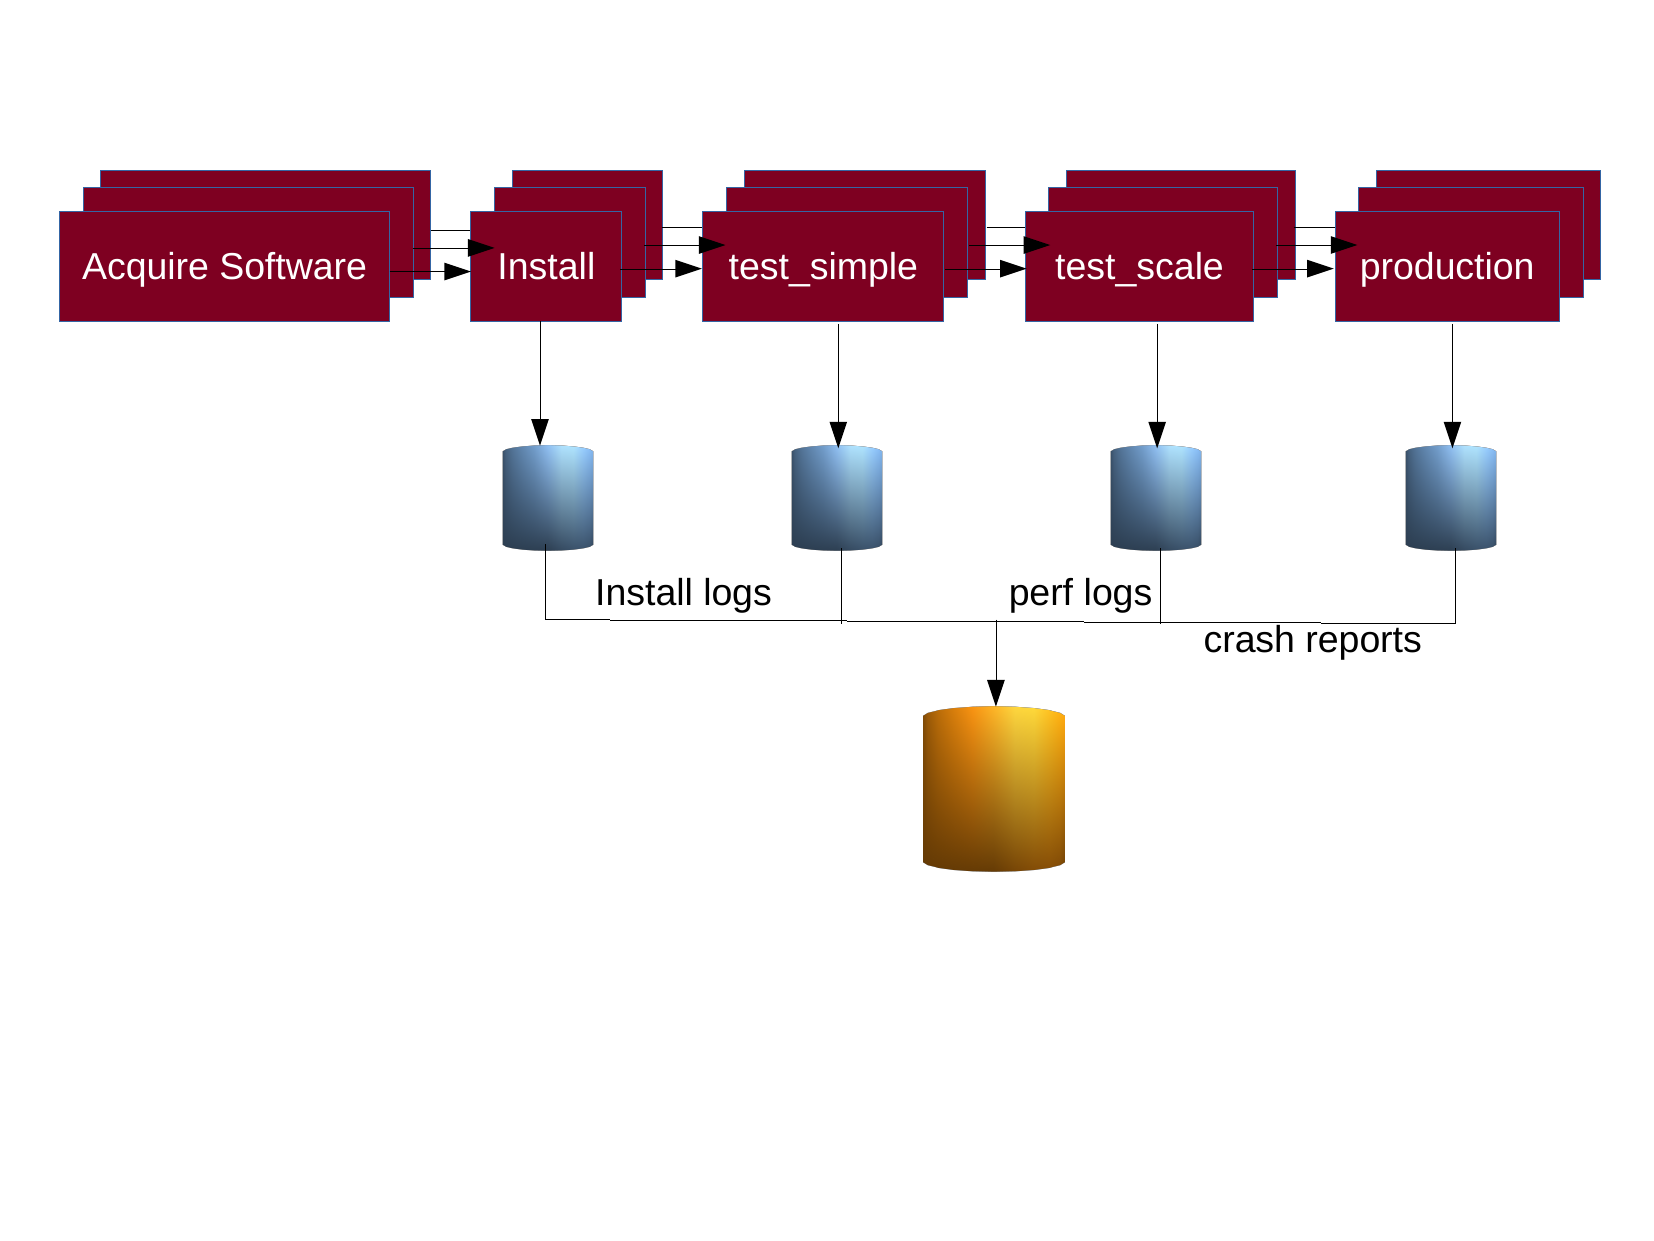

Acquire Software
Install
test_simple
test_scale
production
Install logs
perf logs
crash reports